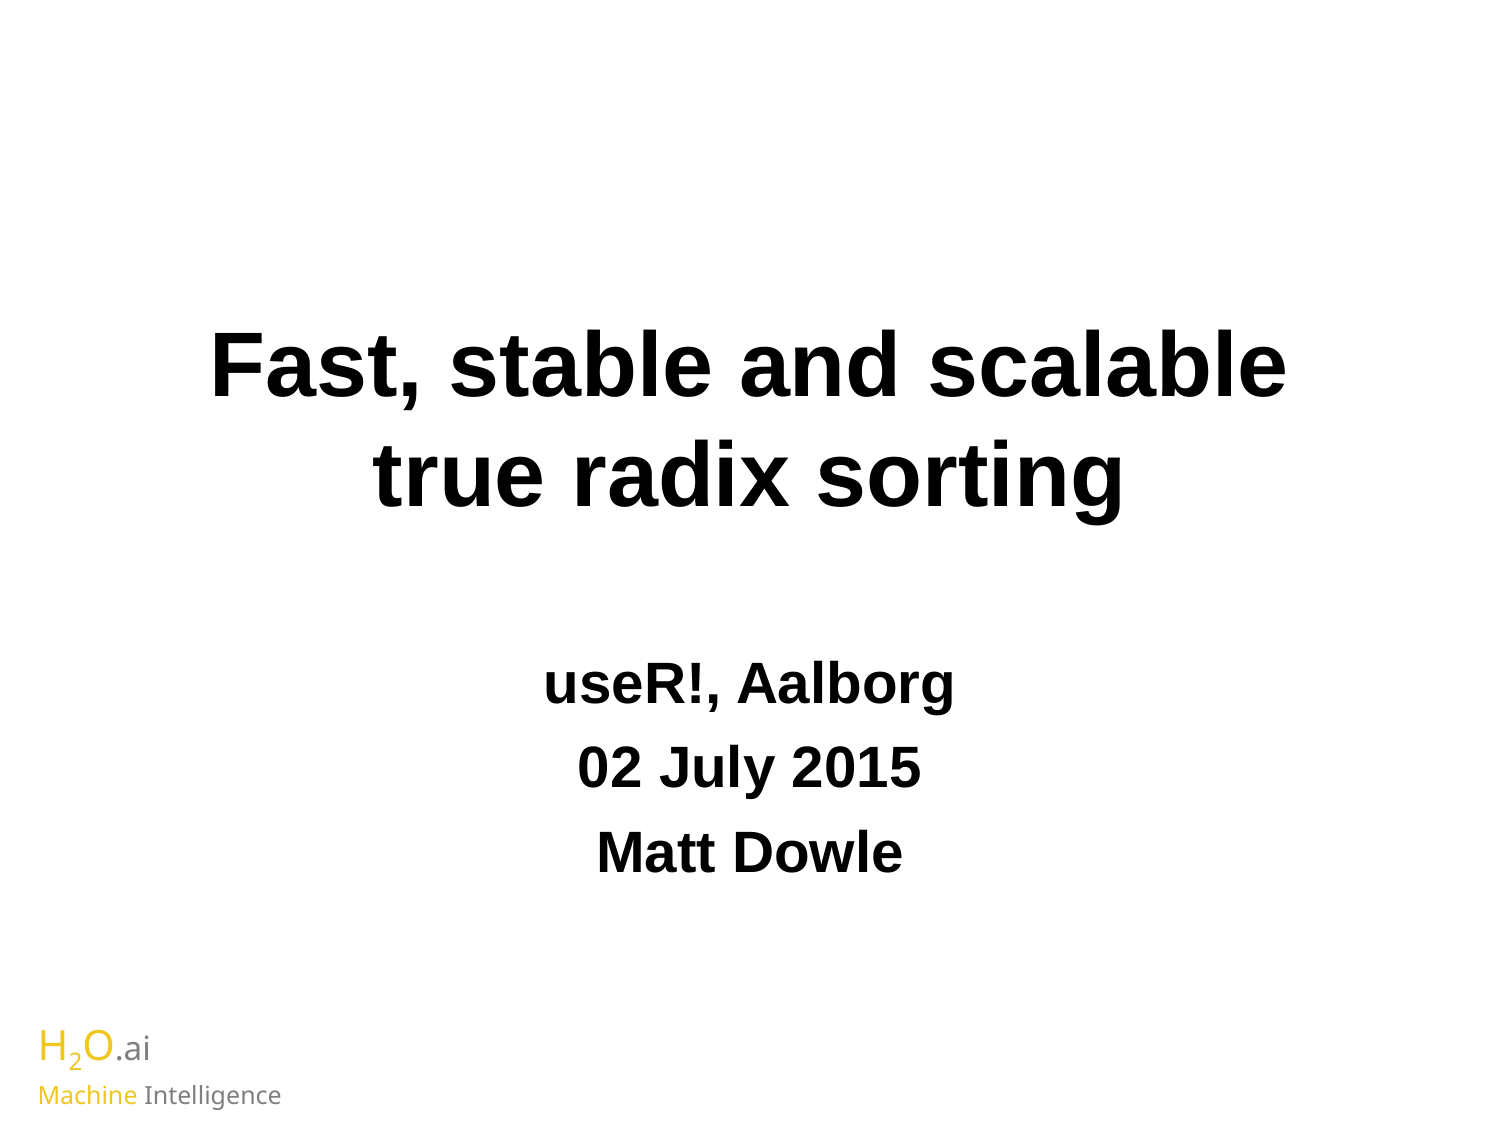

# Fast, stable and scalable true radix sorting
useR!, Aalborg
02 July 2015
Matt Dowle